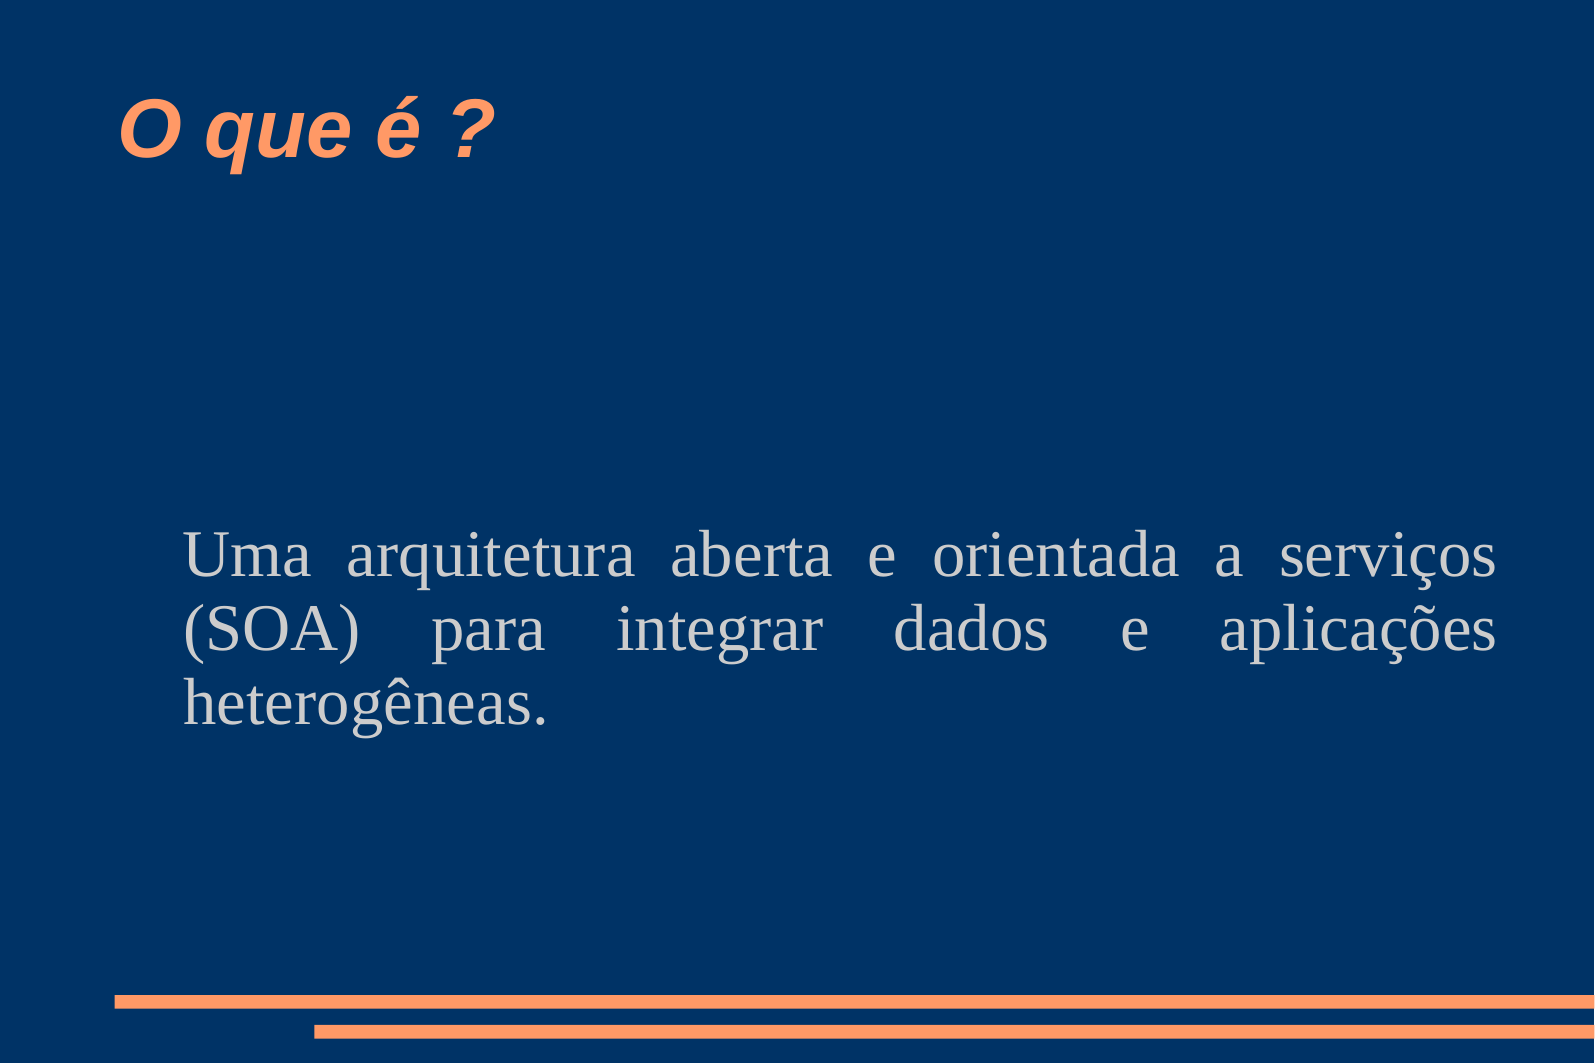

# O que é ?
 Uma arquitetura aberta e orientada a serviços (SOA) para integrar dados e aplicações heterogêneas.